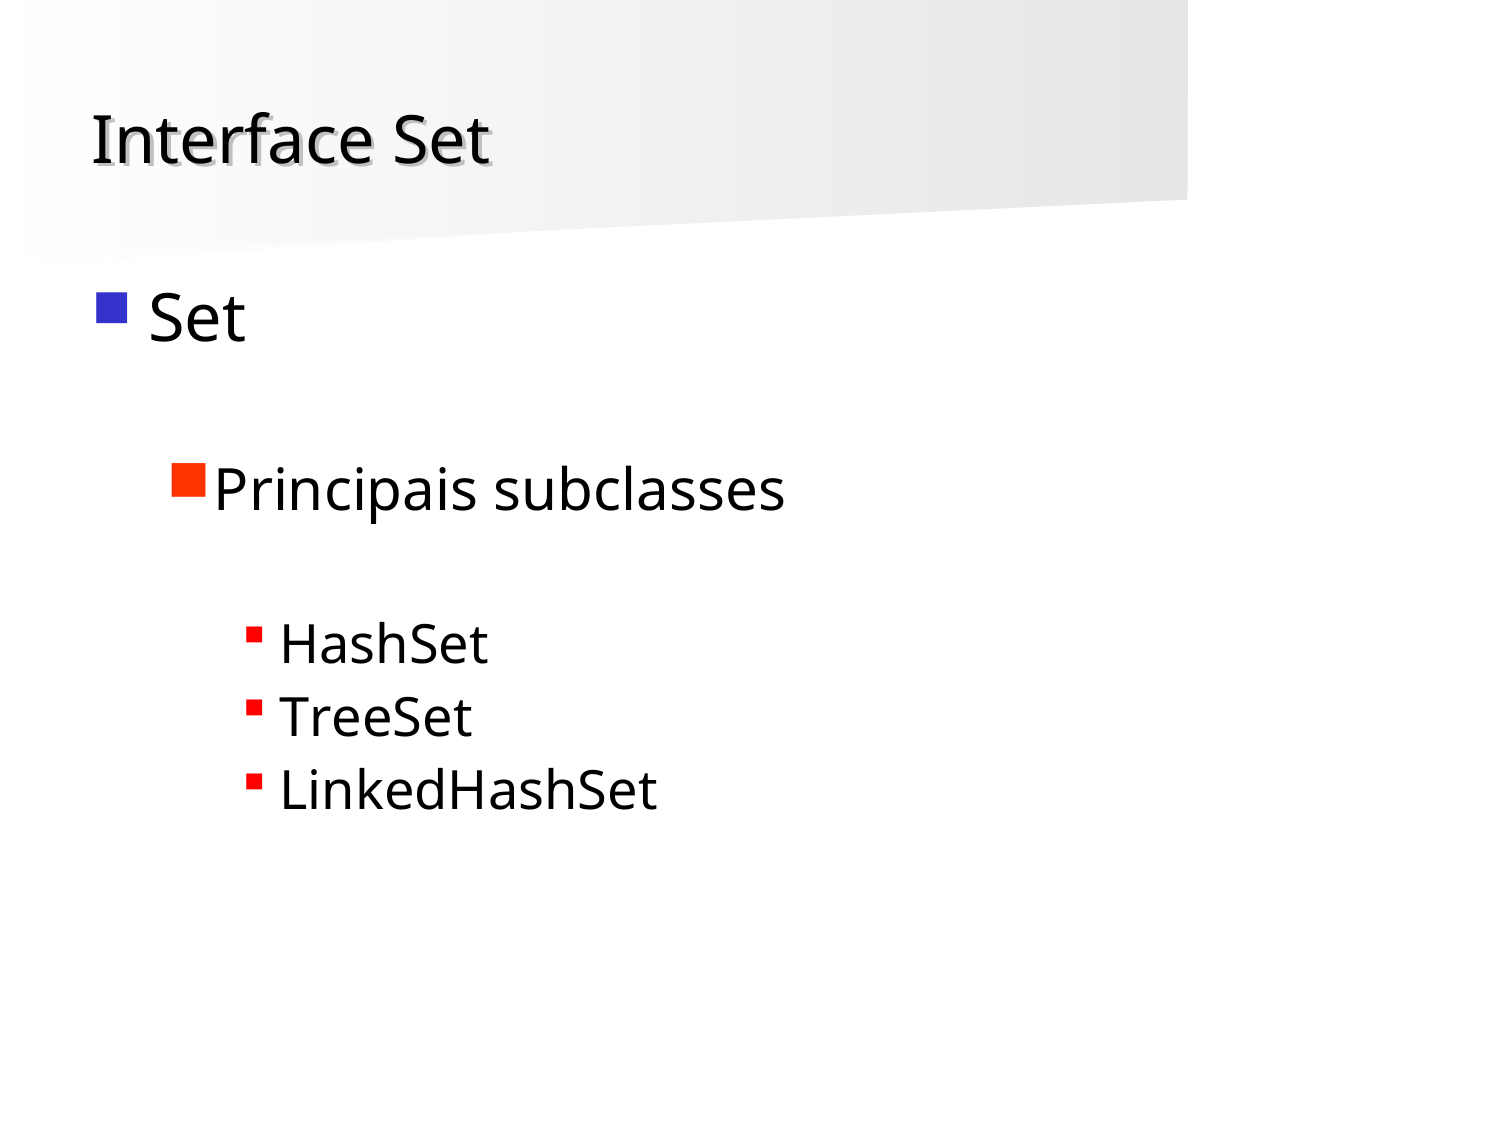

# Interface Set
Set
Principais subclasses
HashSet
TreeSet
LinkedHashSet